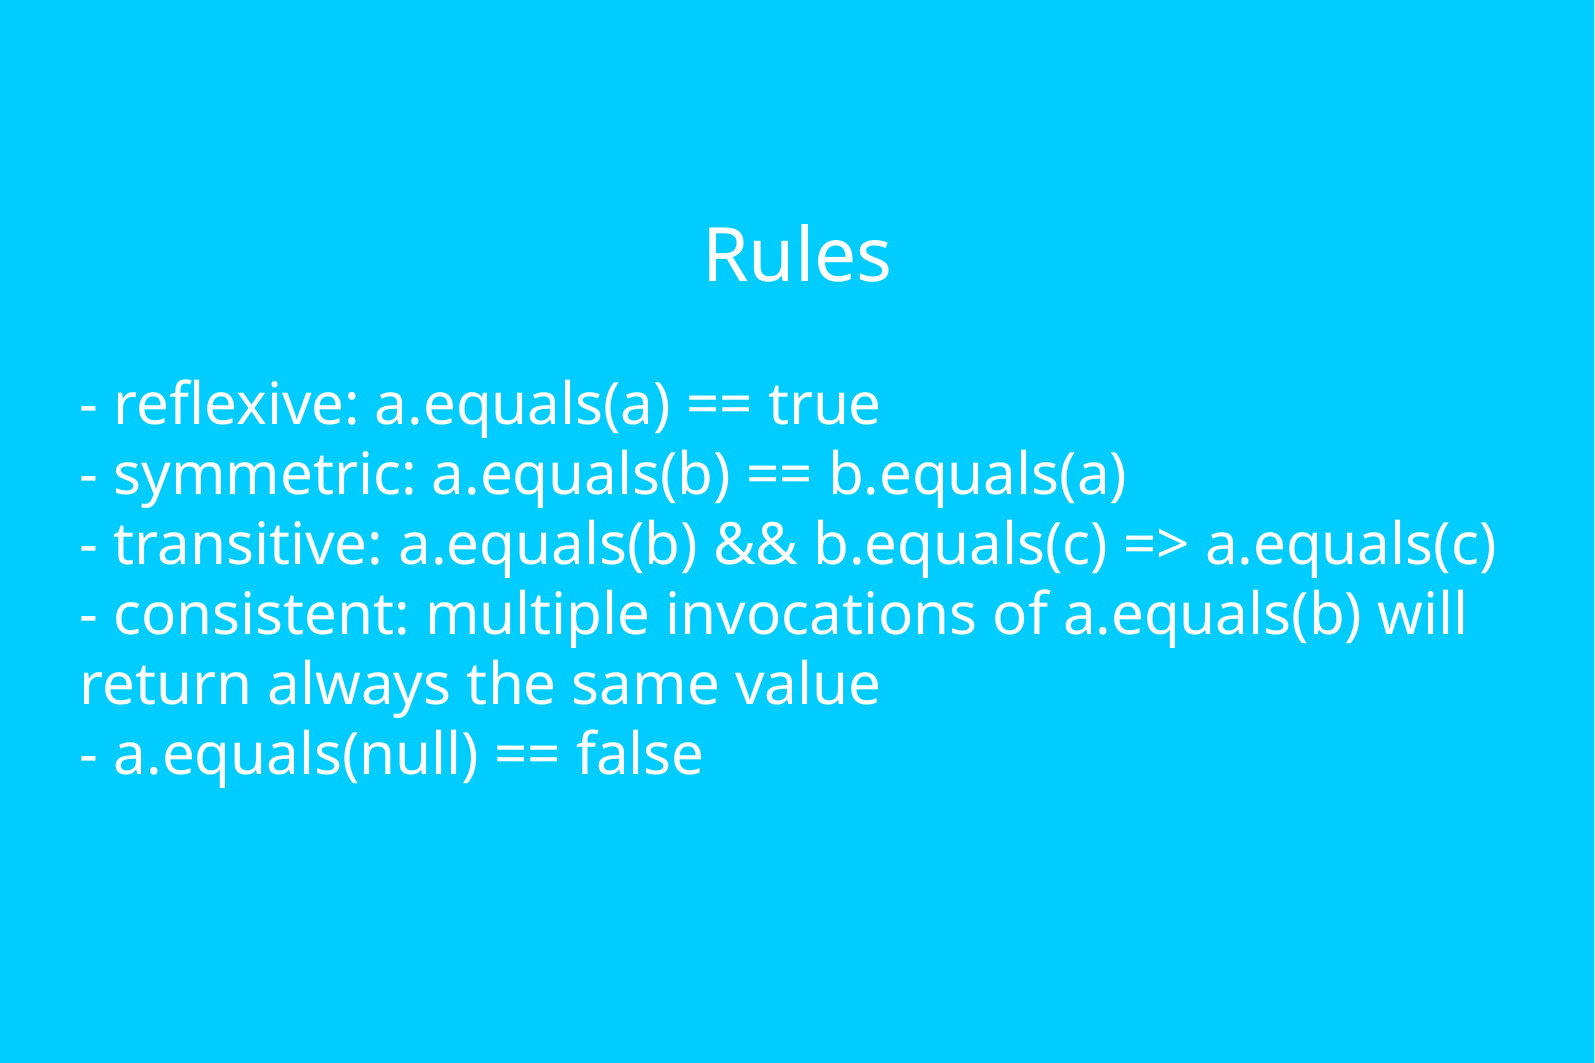

Rules
- reflexive: a.equals(a) == true
- symmetric: a.equals(b) == b.equals(a)
- transitive: a.equals(b) && b.equals(c) => a.equals(c)
- consistent: multiple invocations of a.equals(b) will return always the same value
- a.equals(null) == false